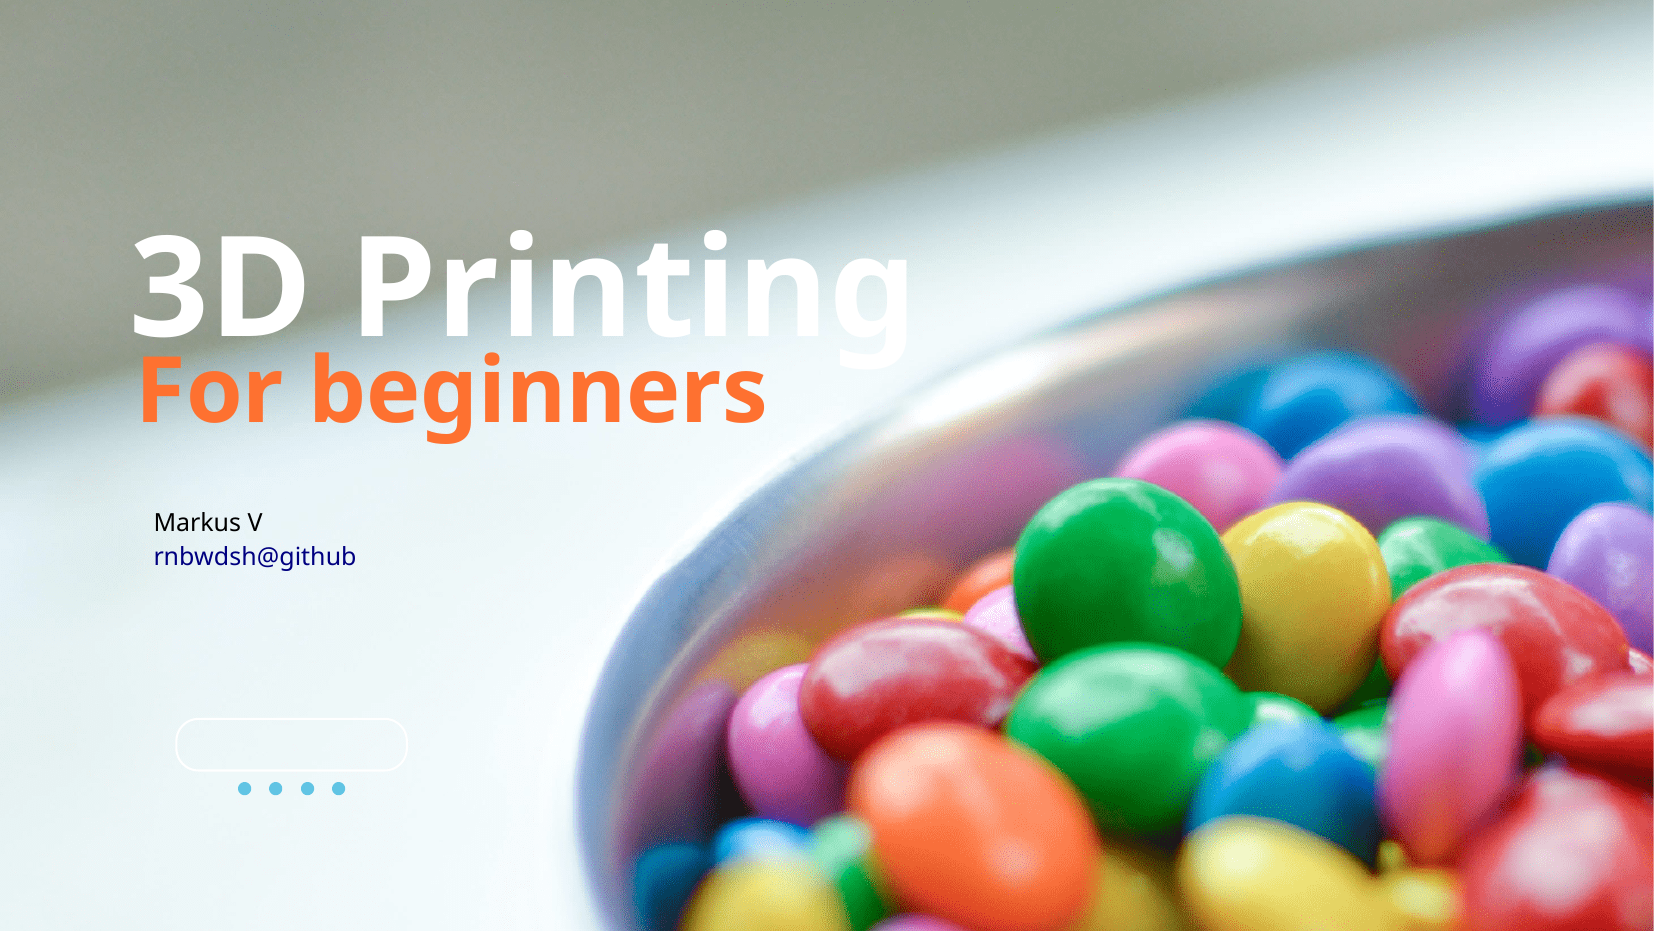

3D Printing
For beginners
# Markus V rnbwdsh@github